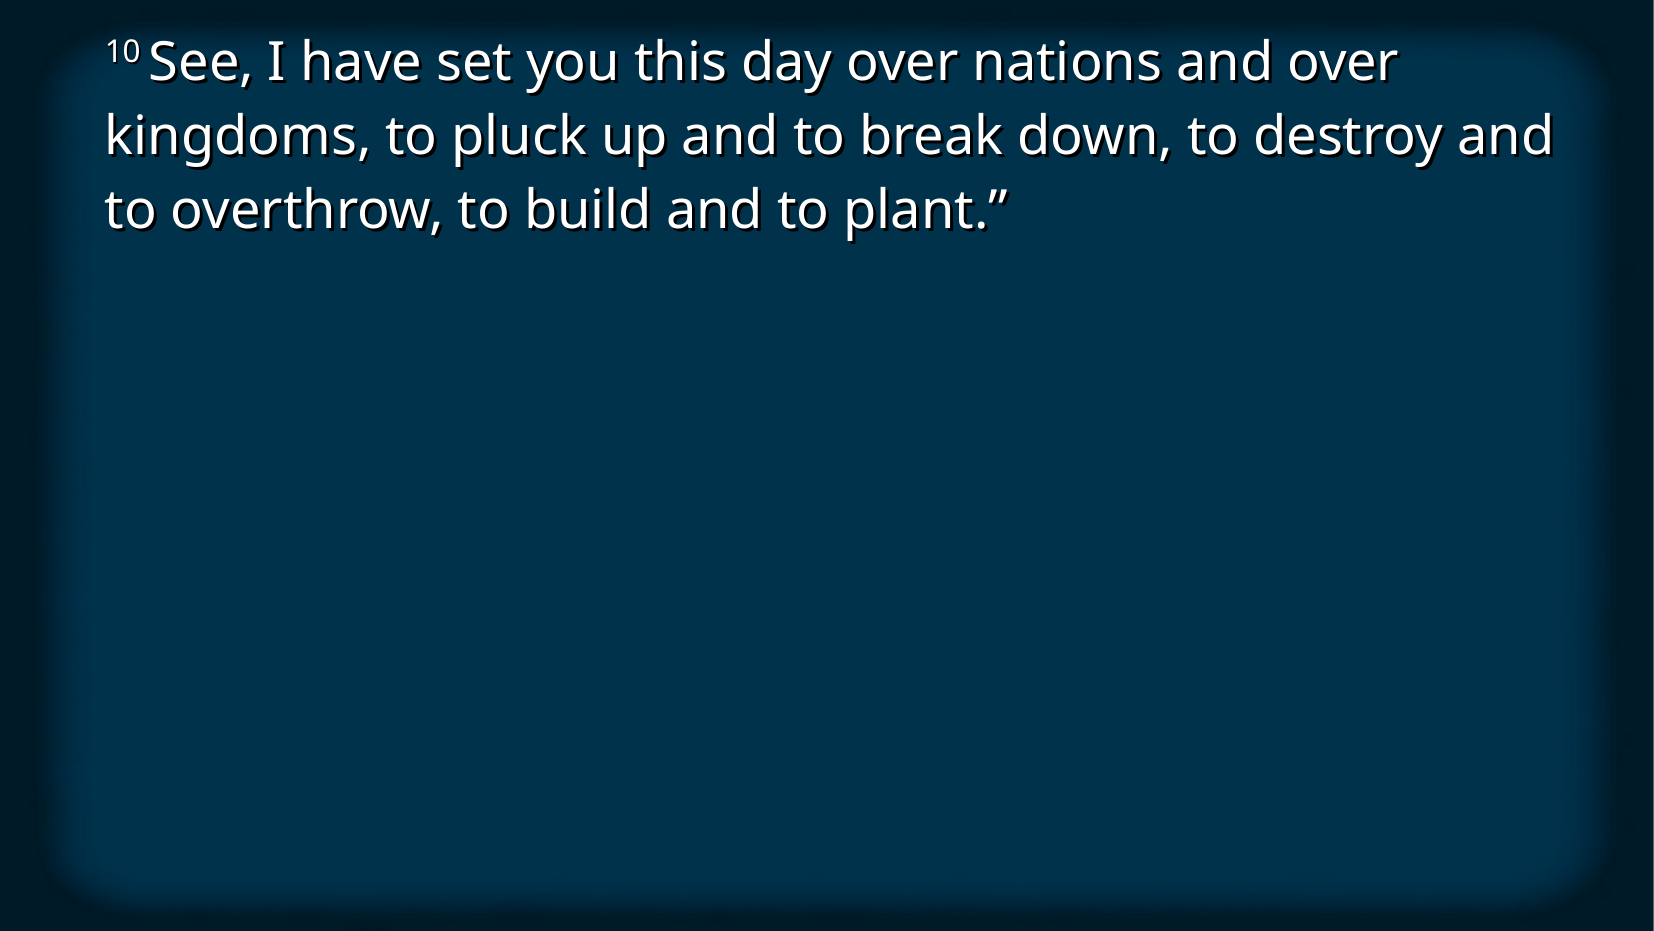

10 See, I have set you this day over nations and over kingdoms, to pluck up and to break down, to destroy and to overthrow, to build and to plant.”